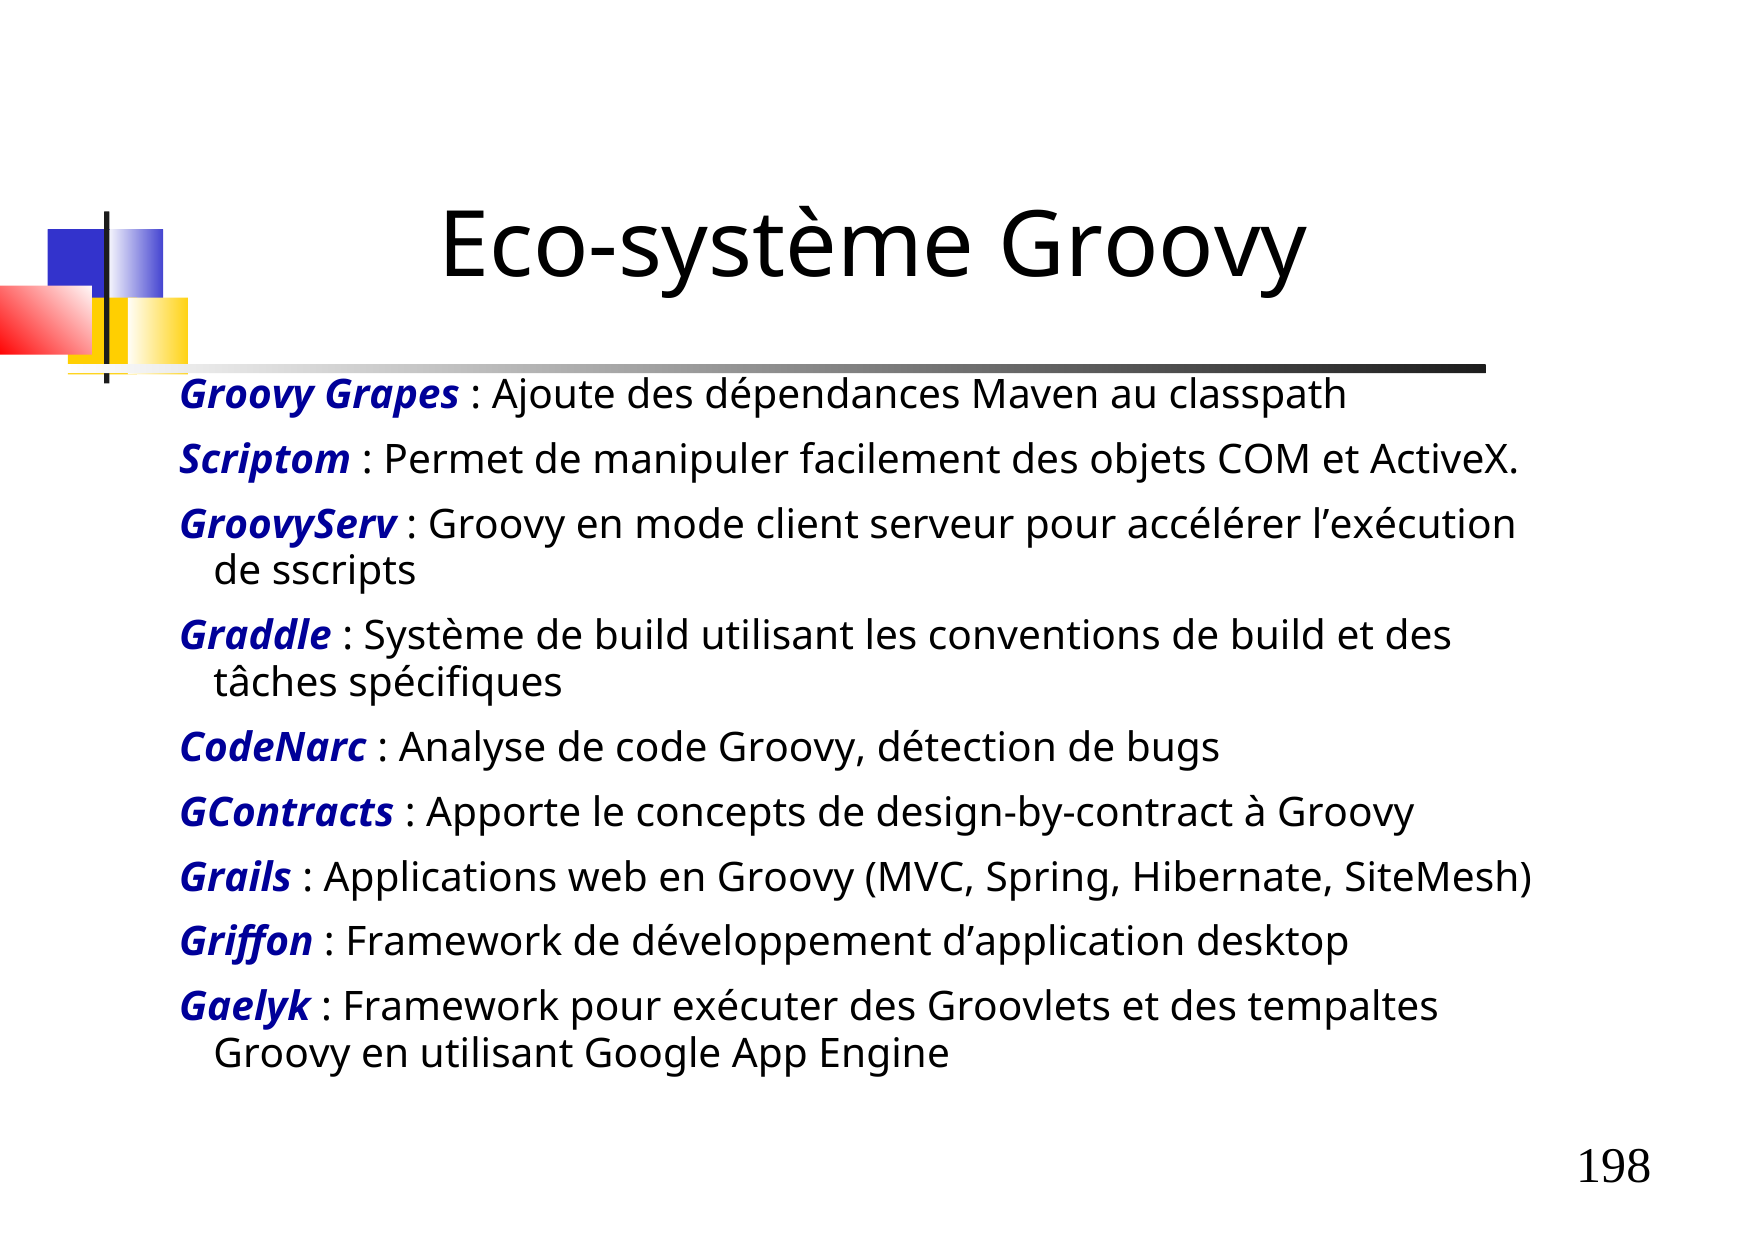

# Eco-système Groovy
Groovy Grapes : Ajoute des dépendances Maven au classpath
Scriptom : Permet de manipuler facilement des objets COM et ActiveX.
GroovyServ : Groovy en mode client serveur pour accélérer l’exécution de sscripts
Graddle : Système de build utilisant les conventions de build et des tâches spécifiques
CodeNarc : Analyse de code Groovy, détection de bugs
GContracts : Apporte le concepts de design-by-contract à Groovy
Grails : Applications web en Groovy (MVC, Spring, Hibernate, SiteMesh)
Griffon : Framework de développement d’application desktop
Gaelyk : Framework pour exécuter des Groovlets et des tempaltes Groovy en utilisant Google App Engine